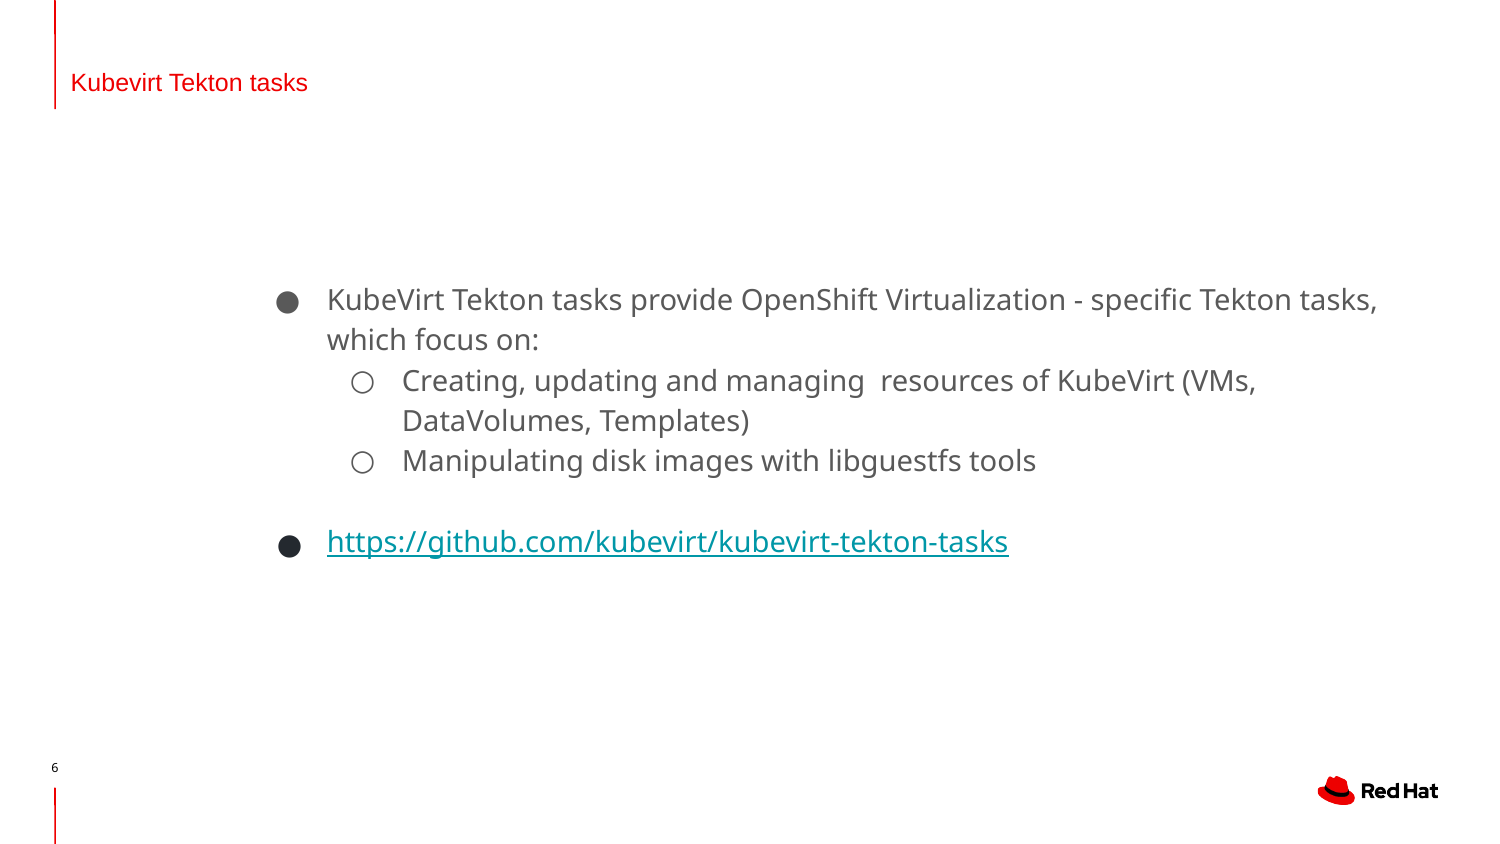

Kubevirt Tekton tasks
# KubeVirt Tekton tasks provide OpenShift Virtualization - specific Tekton tasks, which focus on:
Creating, updating and managing resources of KubeVirt (VMs, DataVolumes, Templates)
Manipulating disk images with libguestfs tools
https://github.com/kubevirt/kubevirt-tekton-tasks